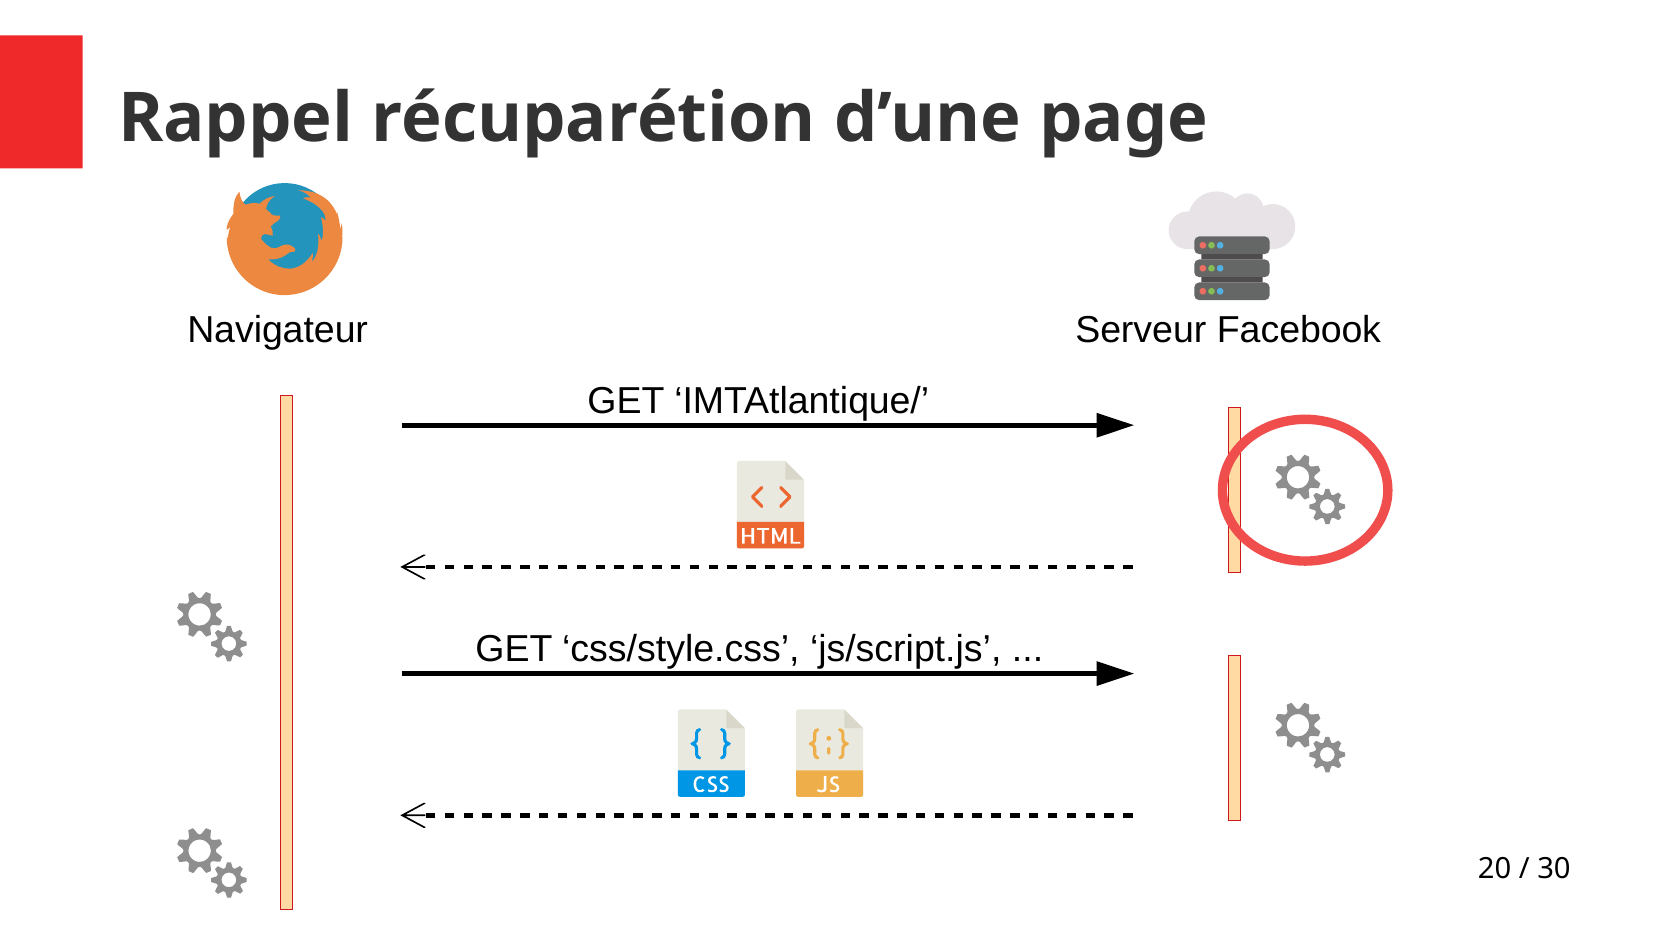

# Rappel récuparétion d’une page
Navigateur
Serveur Facebook
GET ‘IMTAtlantique/’
GET ‘css/style.css’, ‘js/script.js’, ...
20